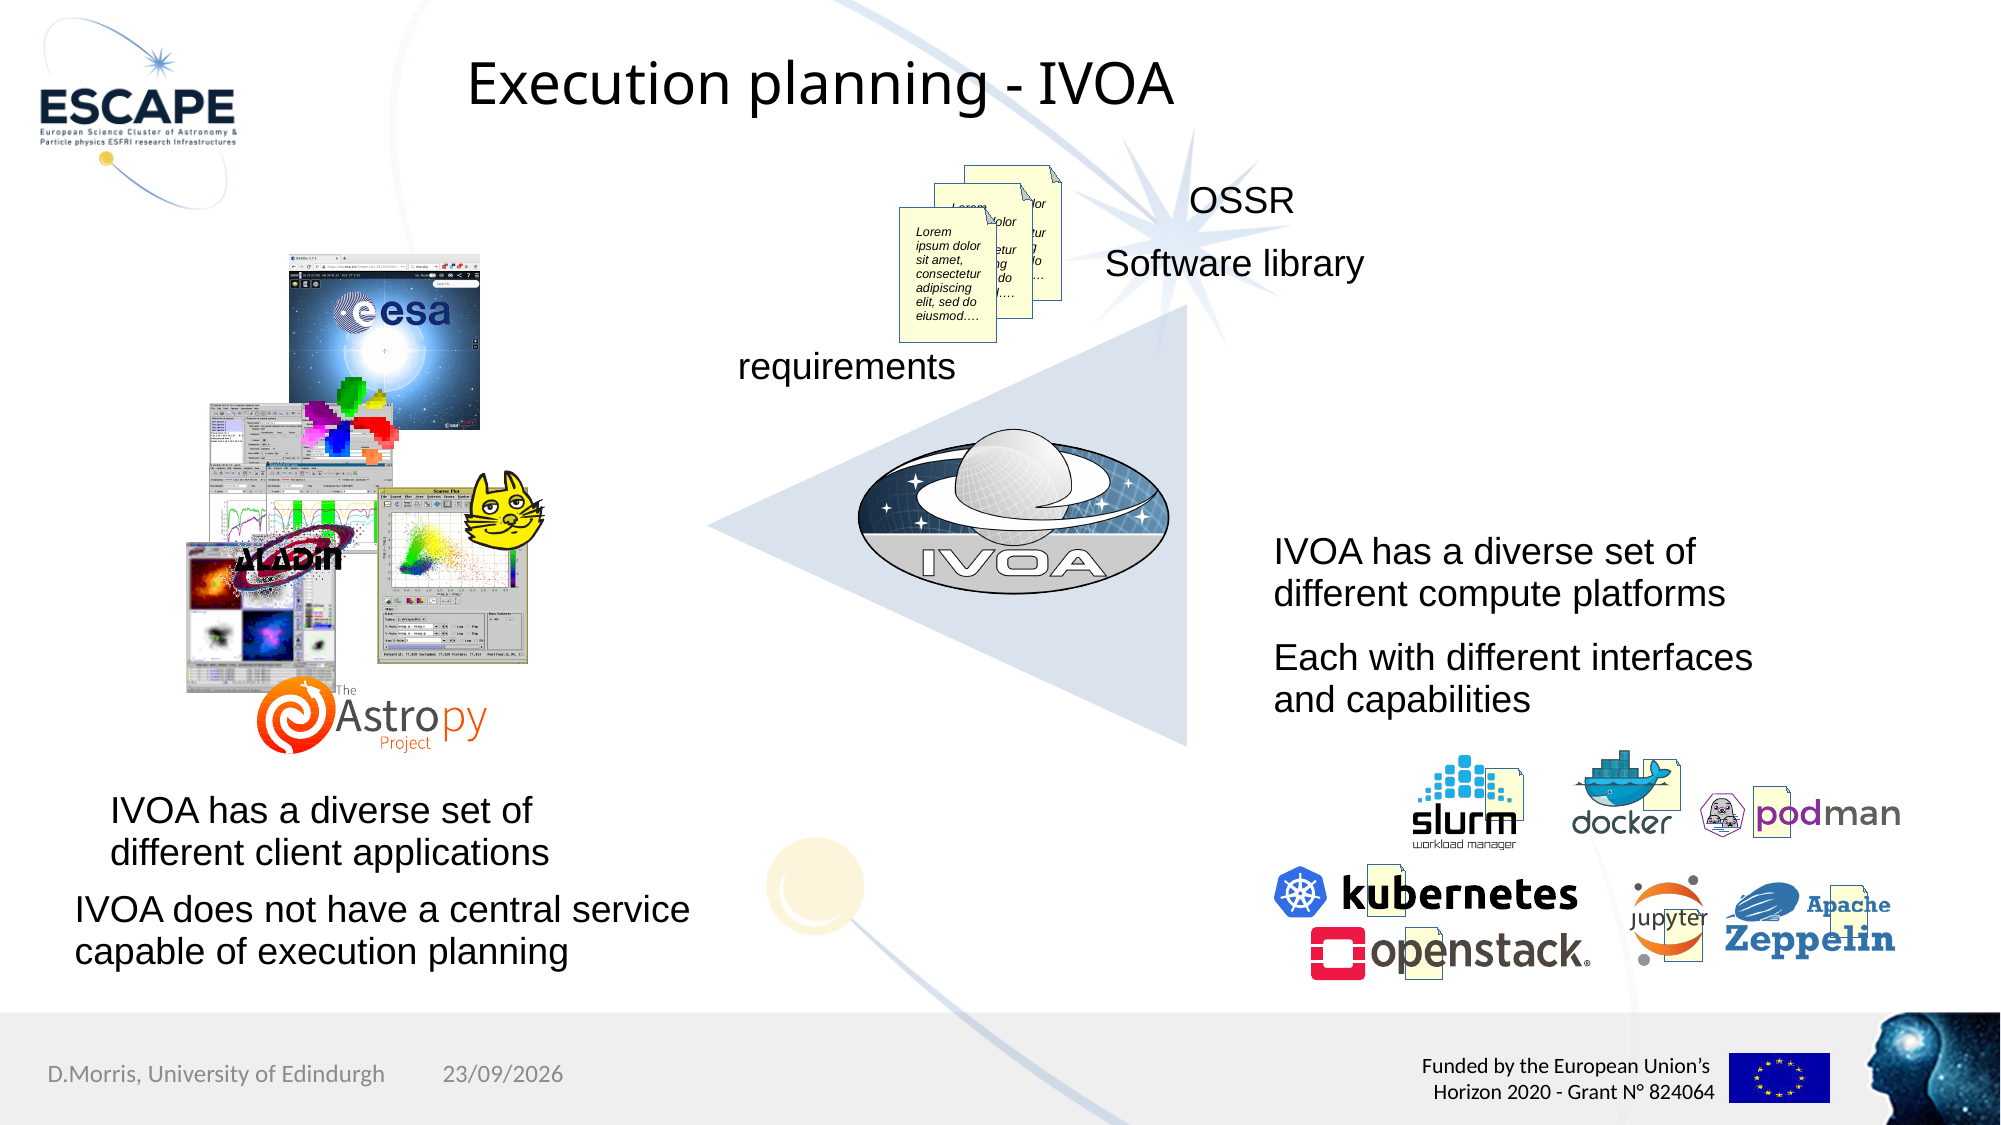

# Execution planning - IVOA
Lorem ipsum dolor sit amet, consectetur adipiscing elit, sed do eiusmod….
Lorem ipsum dolor sit amet, consectetur adipiscing elit, sed do eiusmod….
Lorem ipsum dolor sit amet, consectetur adipiscing elit, sed do eiusmod….
requirements
OSSR
Software library
IVOA has a diverse set of
different compute platforms
Each with different interfaces
and capabilities
IVOA has a diverse set of
different client applications
IVOA does not have a central service
capable of execution planning
D.Morris, University of Edindurgh